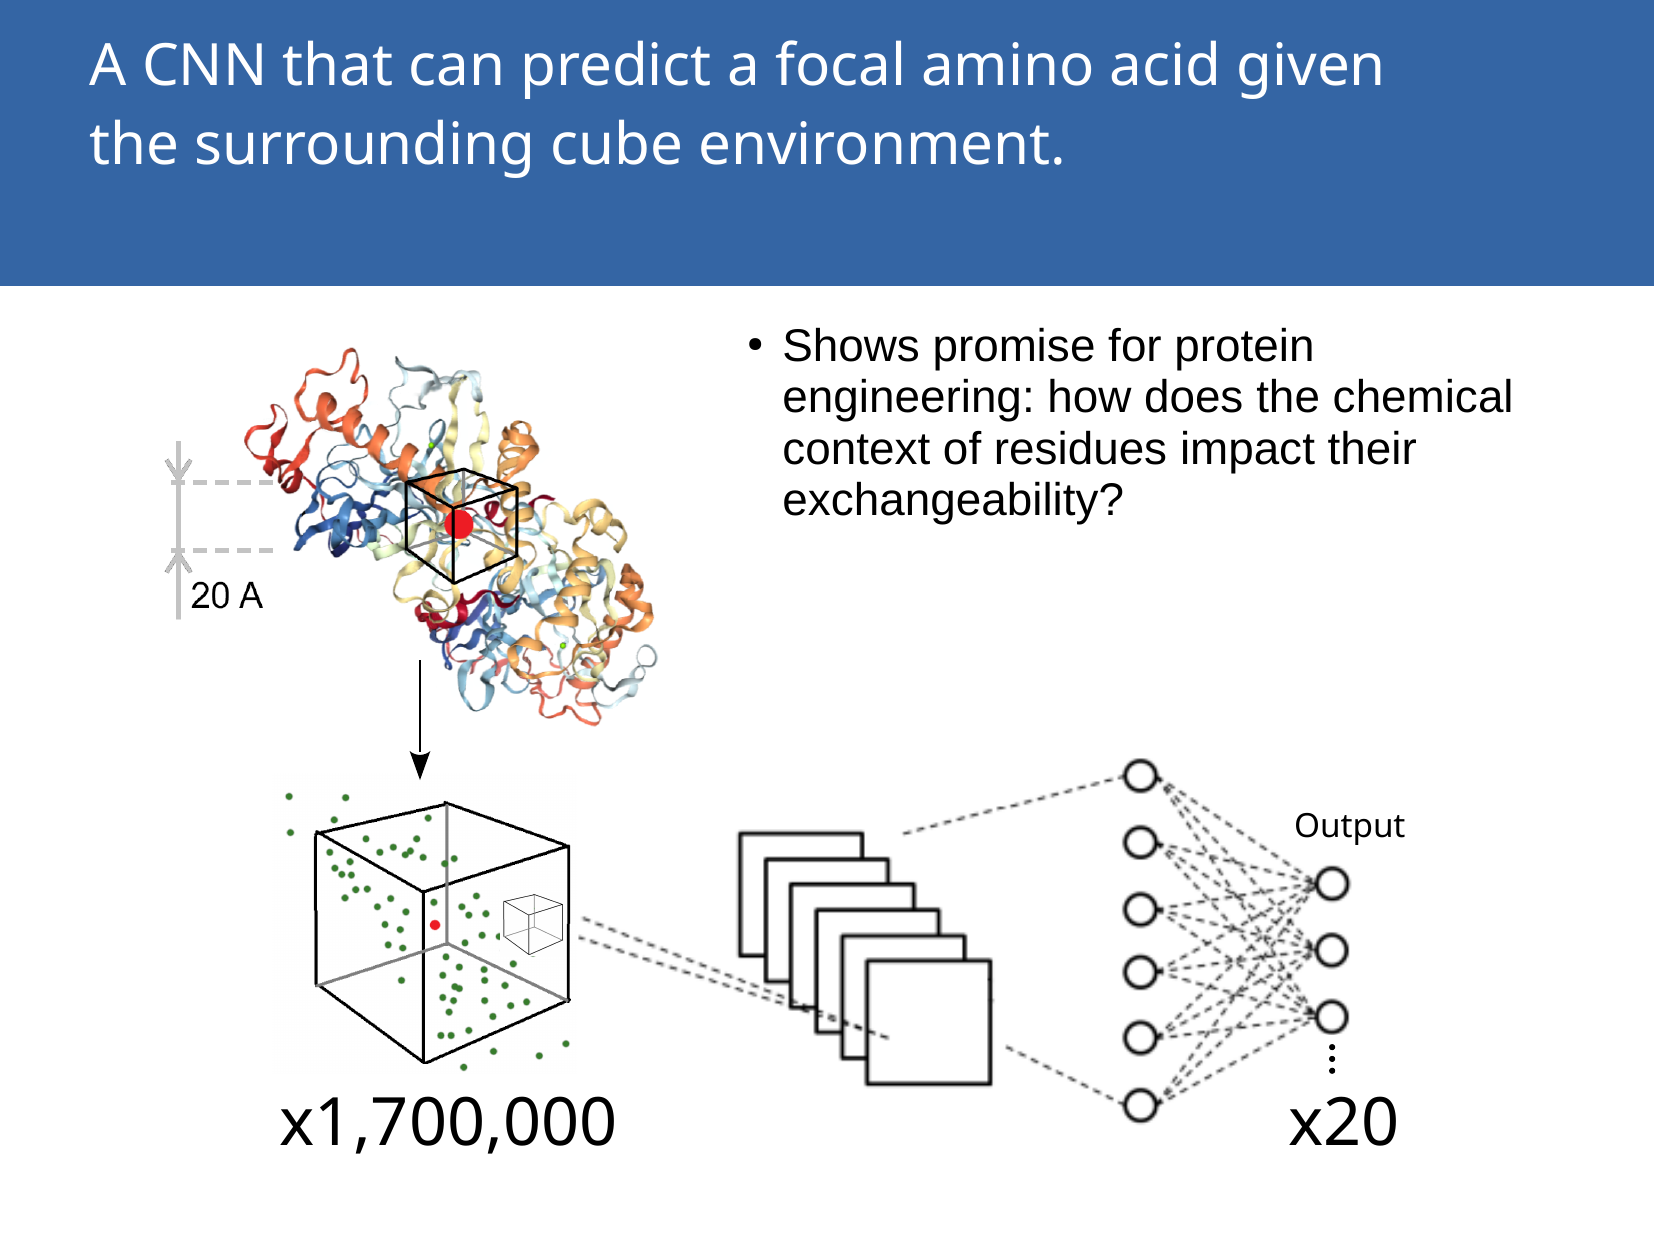

A CNN that can predict a focal amino acid given
the surrounding cube environment.
Shows promise for protein engineering: how does the chemical context of residues impact their exchangeability?
Output
x1,700,000
x20